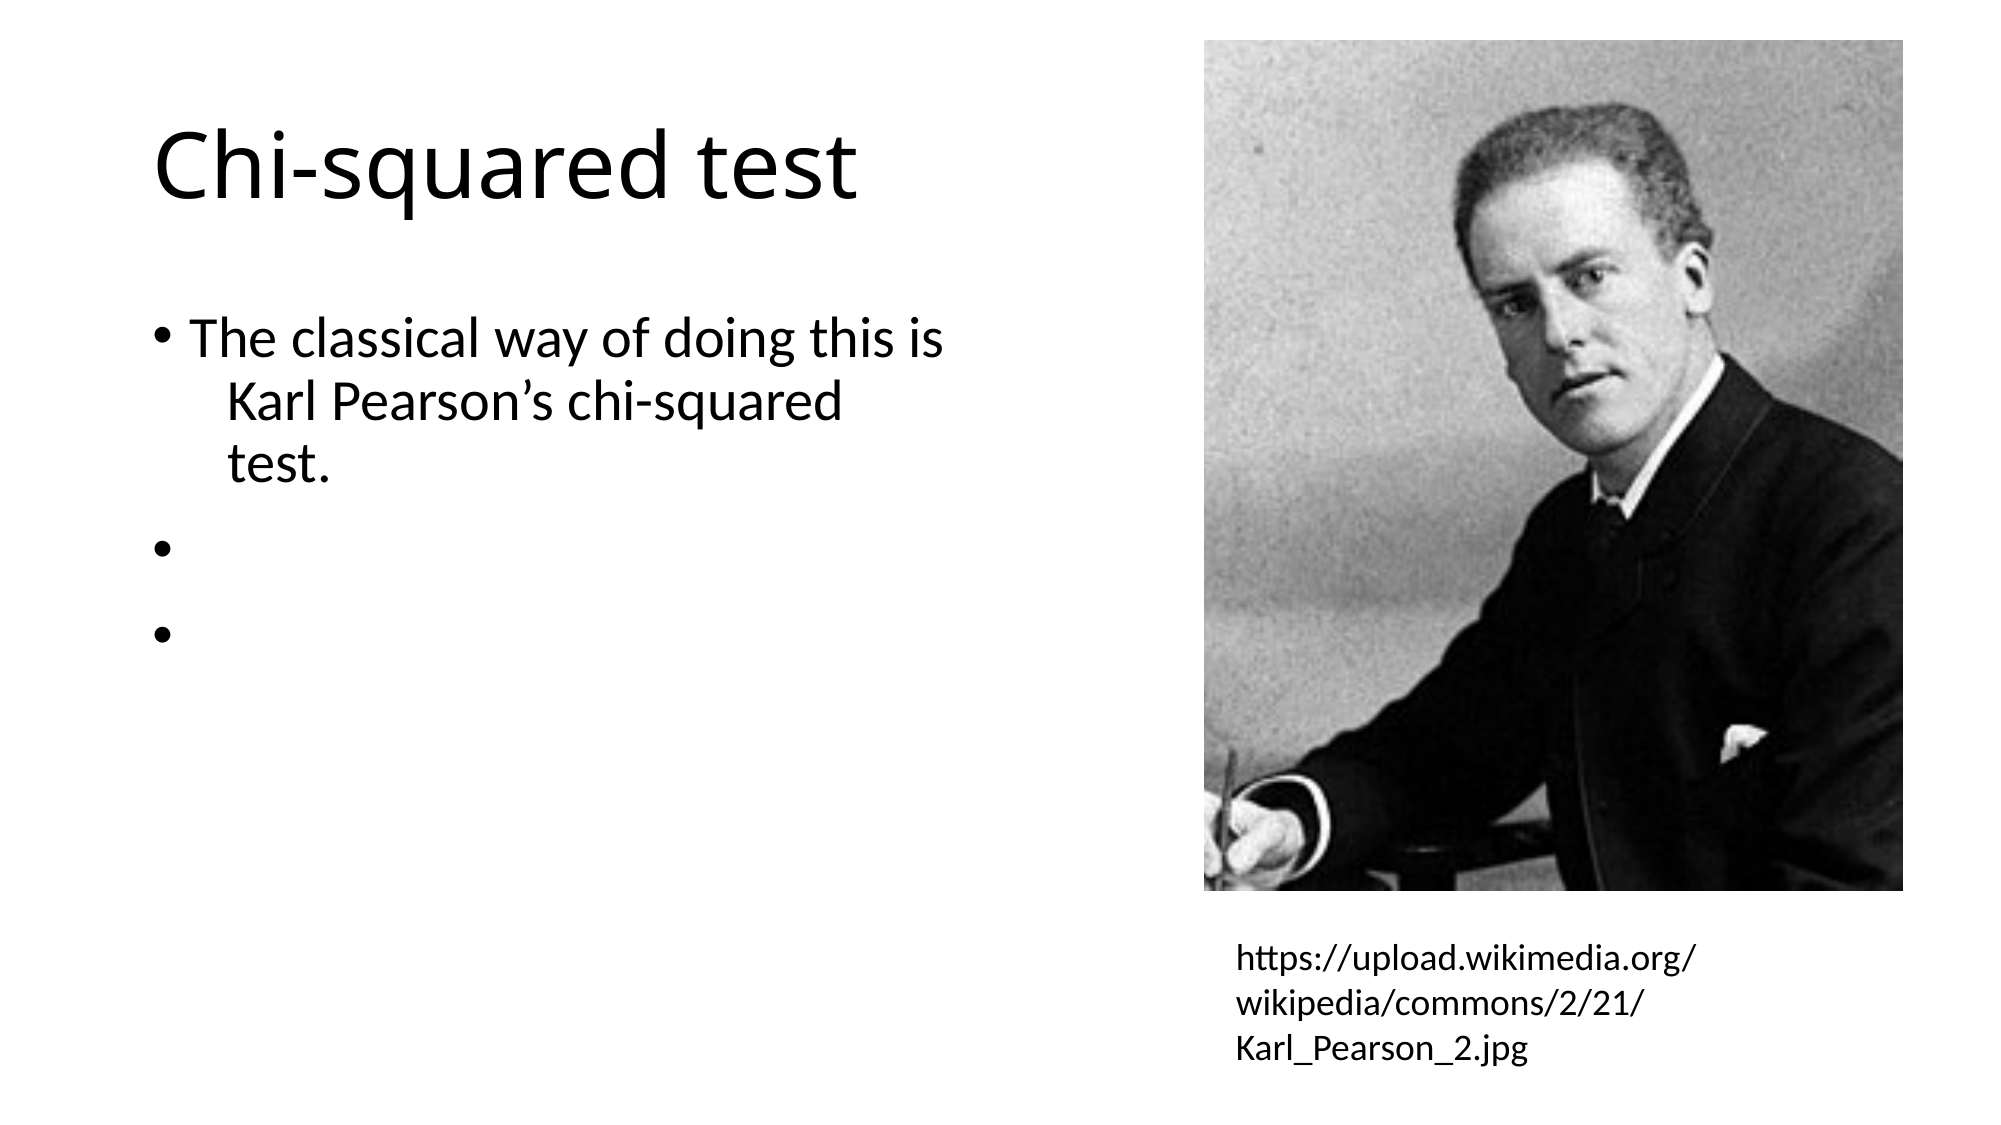

# Chi-squared test
The classical way of doing this is Karl Pearson’s chi-squared test.
https://upload.wikimedia.org/wikipedia/commons/2/21/Karl_Pearson_2.jpg